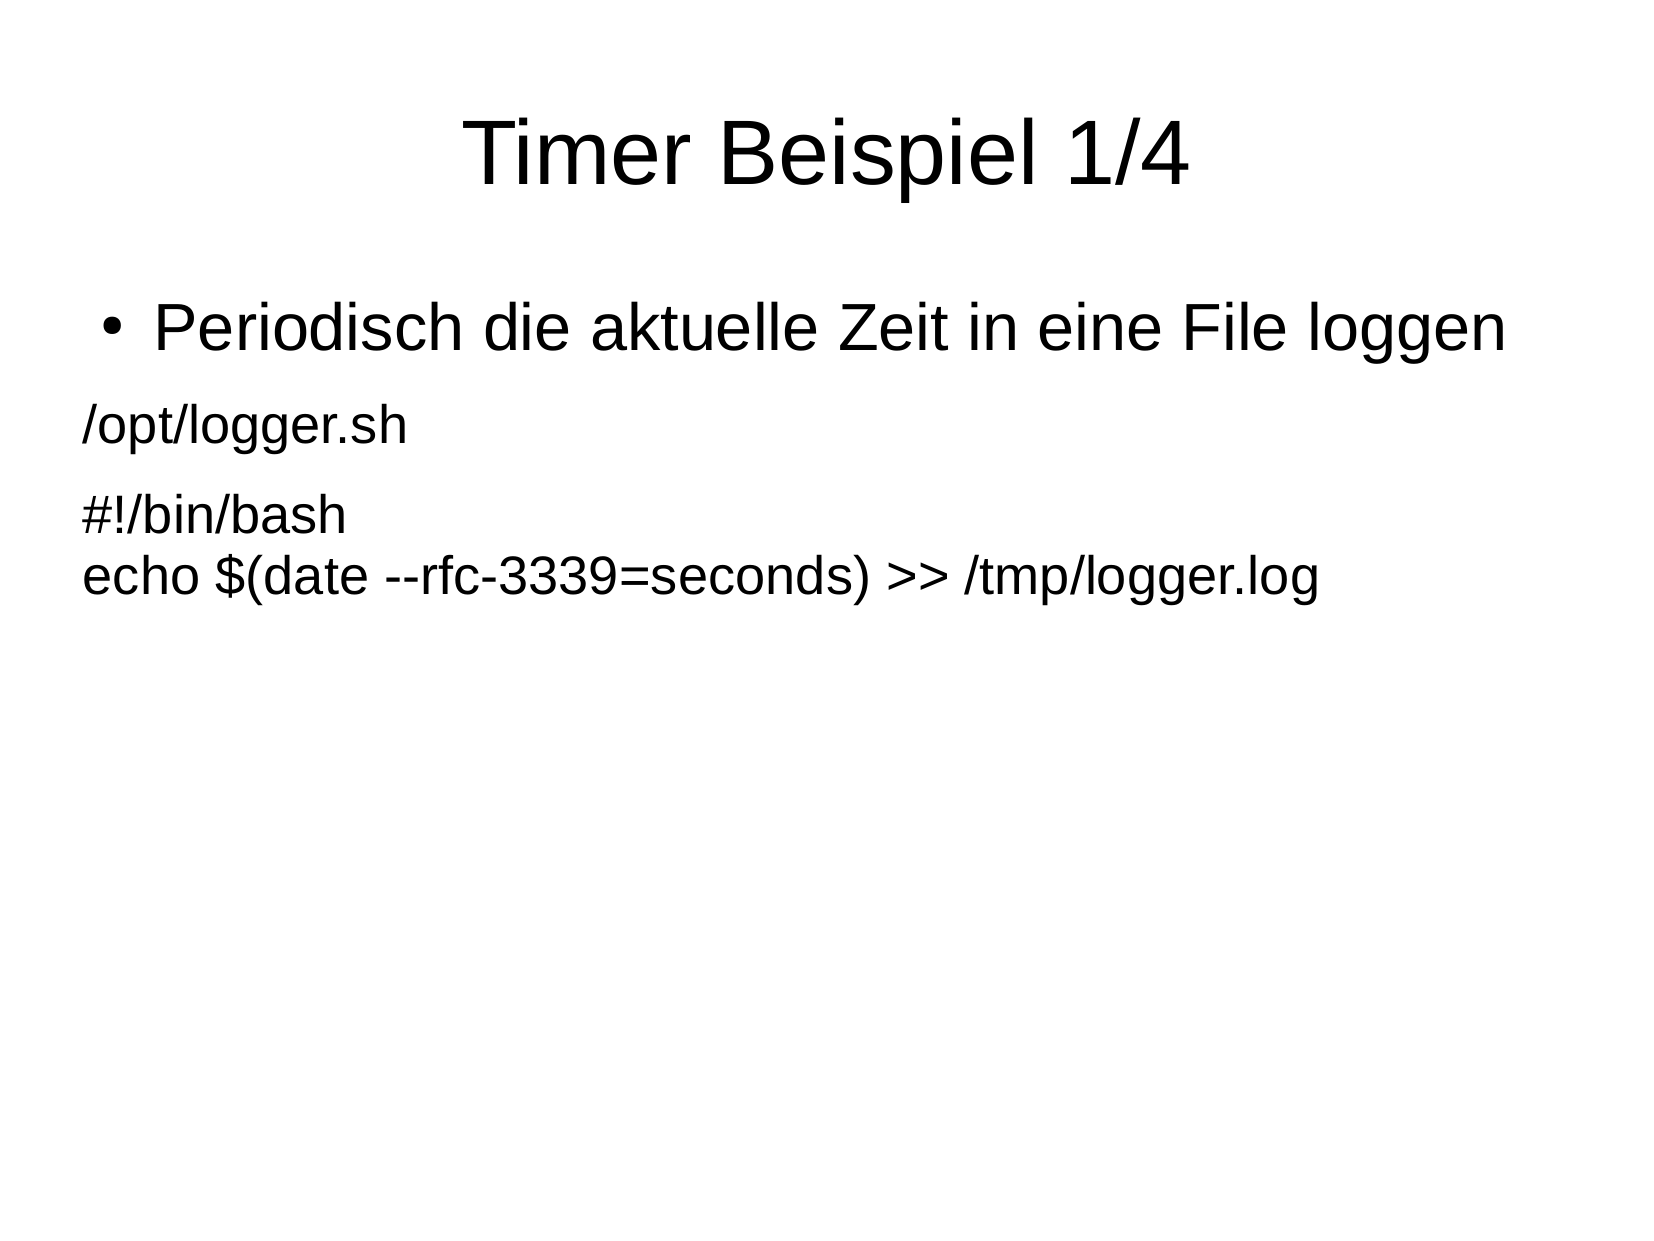

# Timer Beispiel 1/4
Periodisch die aktuelle Zeit in eine File loggen
/opt/logger.sh
#!/bin/bash
echo $(date --rfc-3339=seconds) >> /tmp/logger.log